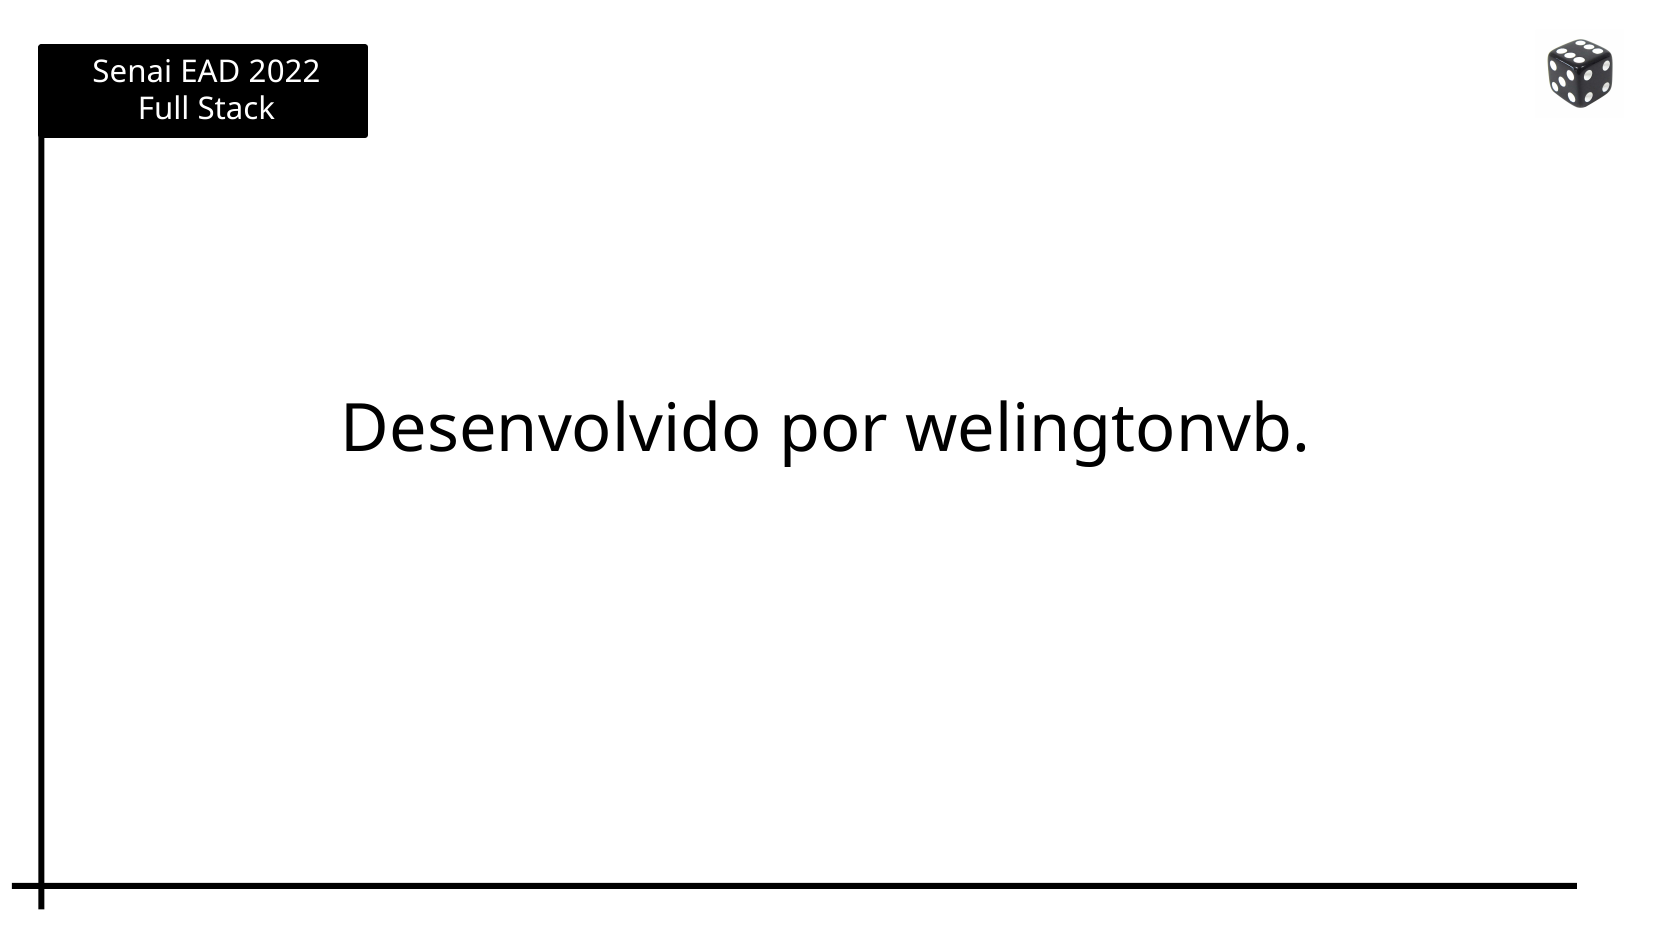

Senai EAD 2022
Full Stack
Desenvolvido por welingtonvb.